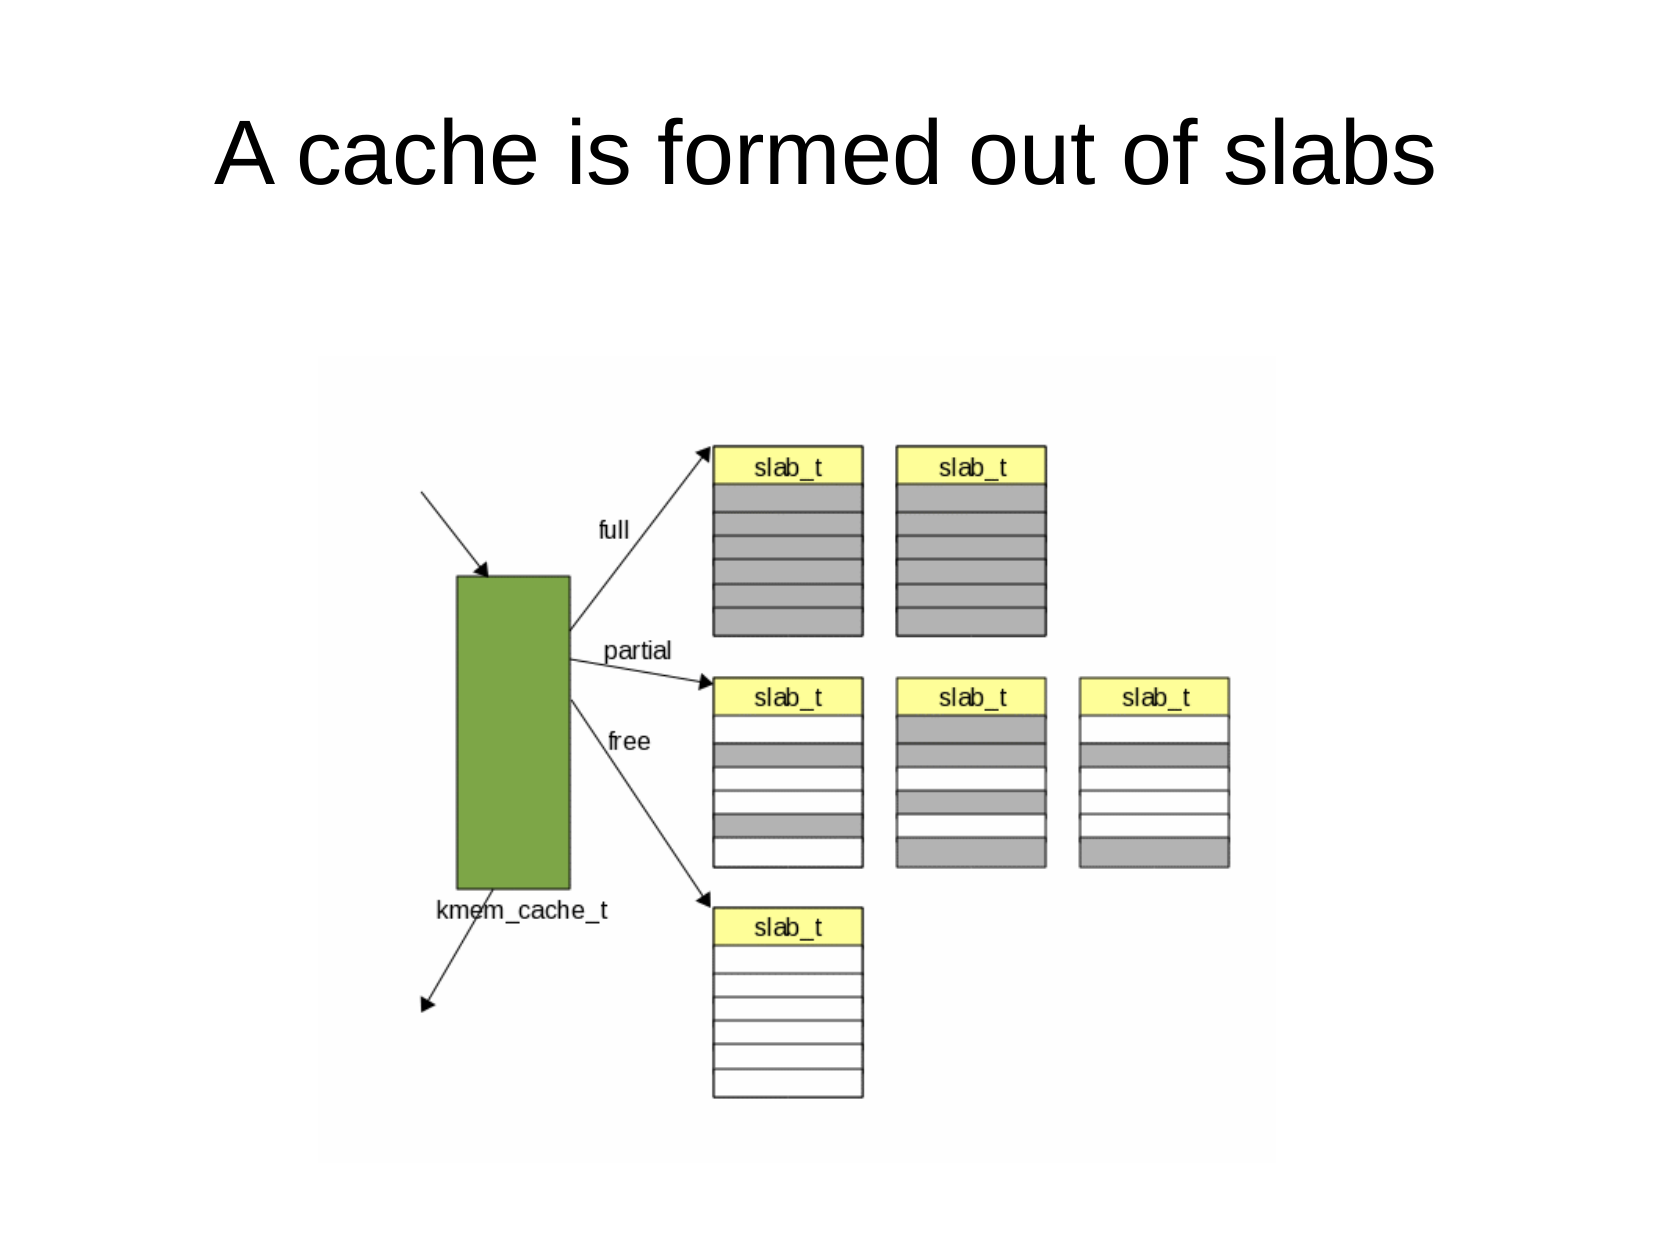

# A cache is formed out of slabs